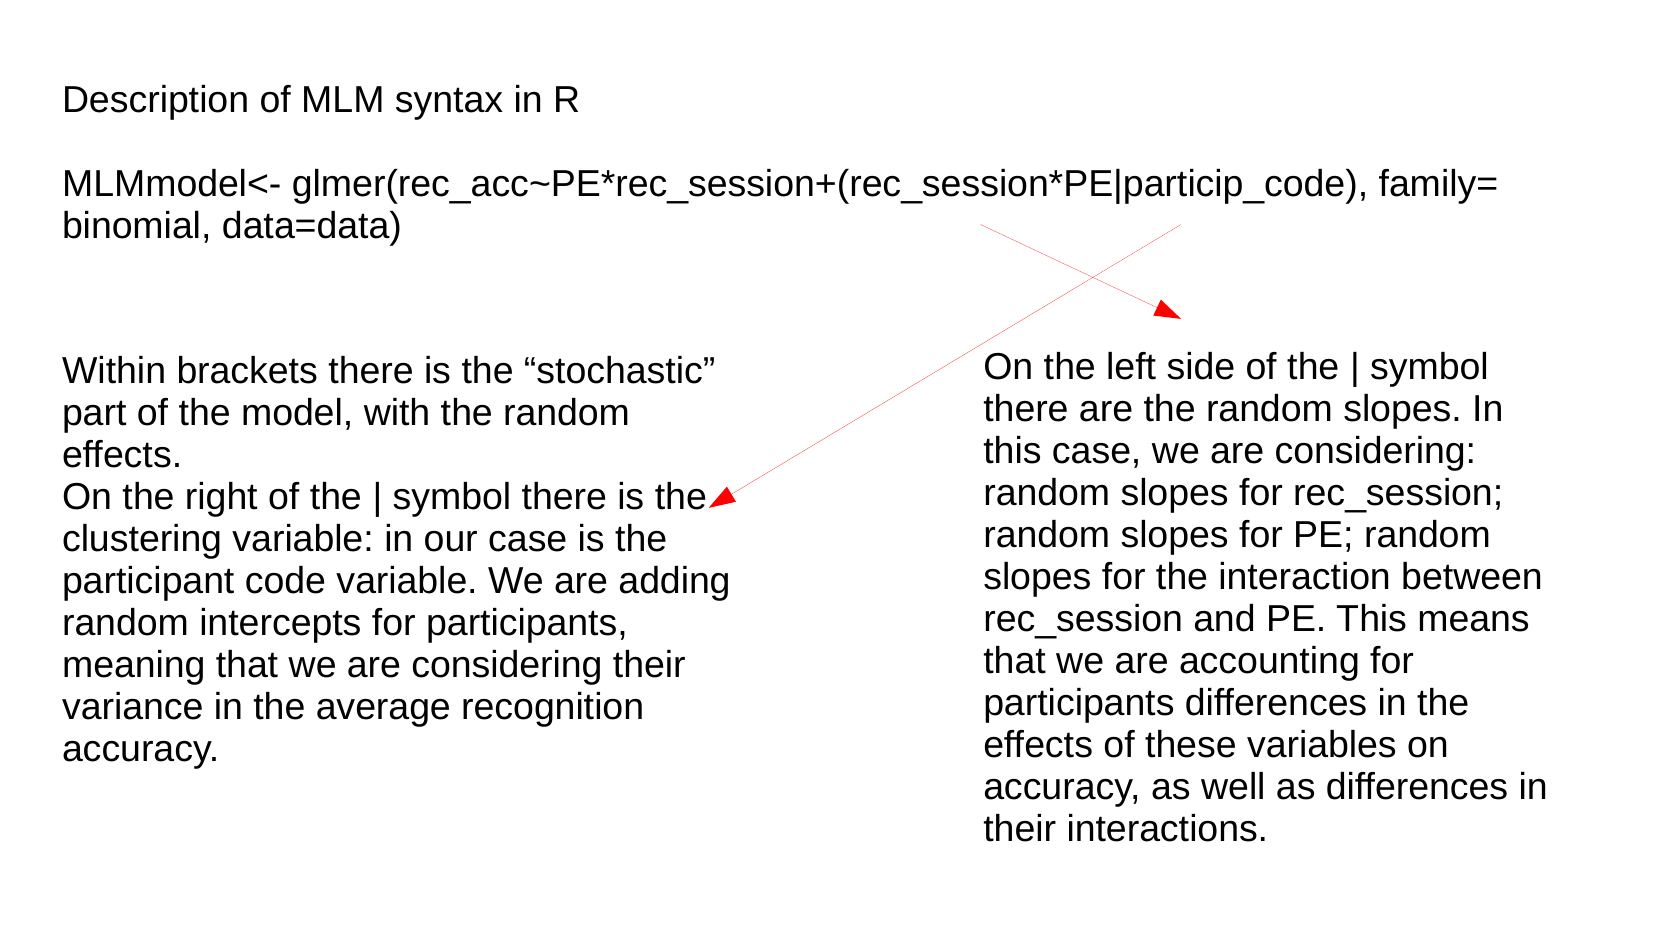

Description of MLM syntax in R
MLMmodel<- glmer(rec_acc~PE*rec_session+(rec_session*PE|particip_code), family= binomial, data=data)
On the left side of the | symbol there are the random slopes. In this case, we are considering: random slopes for rec_session; random slopes for PE; random slopes for the interaction between rec_session and PE. This means that we are accounting for participants differences in the effects of these variables on accuracy, as well as differences in their interactions.
Within brackets there is the “stochastic” part of the model, with the random effects.
On the right of the | symbol there is the clustering variable: in our case is the participant code variable. We are adding random intercepts for participants, meaning that we are considering their variance in the average recognition accuracy.